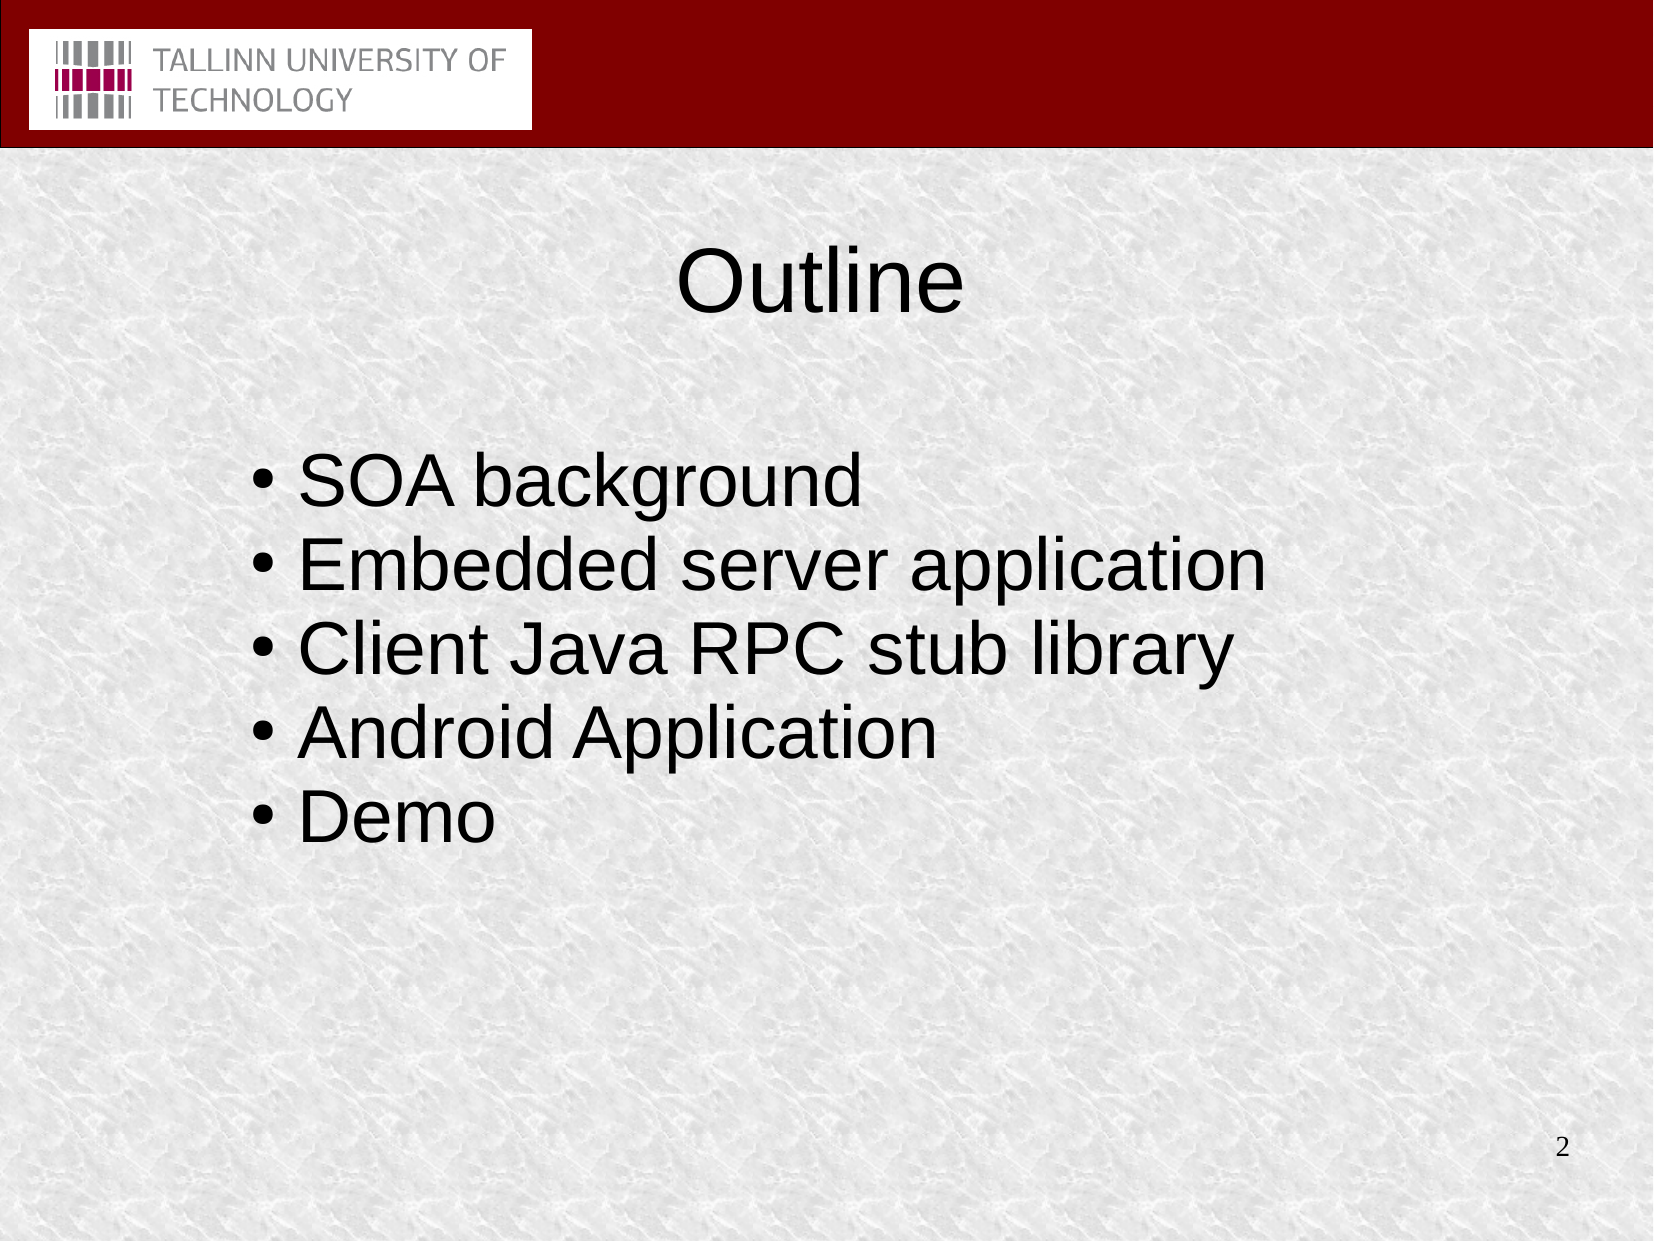

# Outline
 SOA background
 Embedded server application
 Client Java RPC stub library
 Android Application
 Demo
2